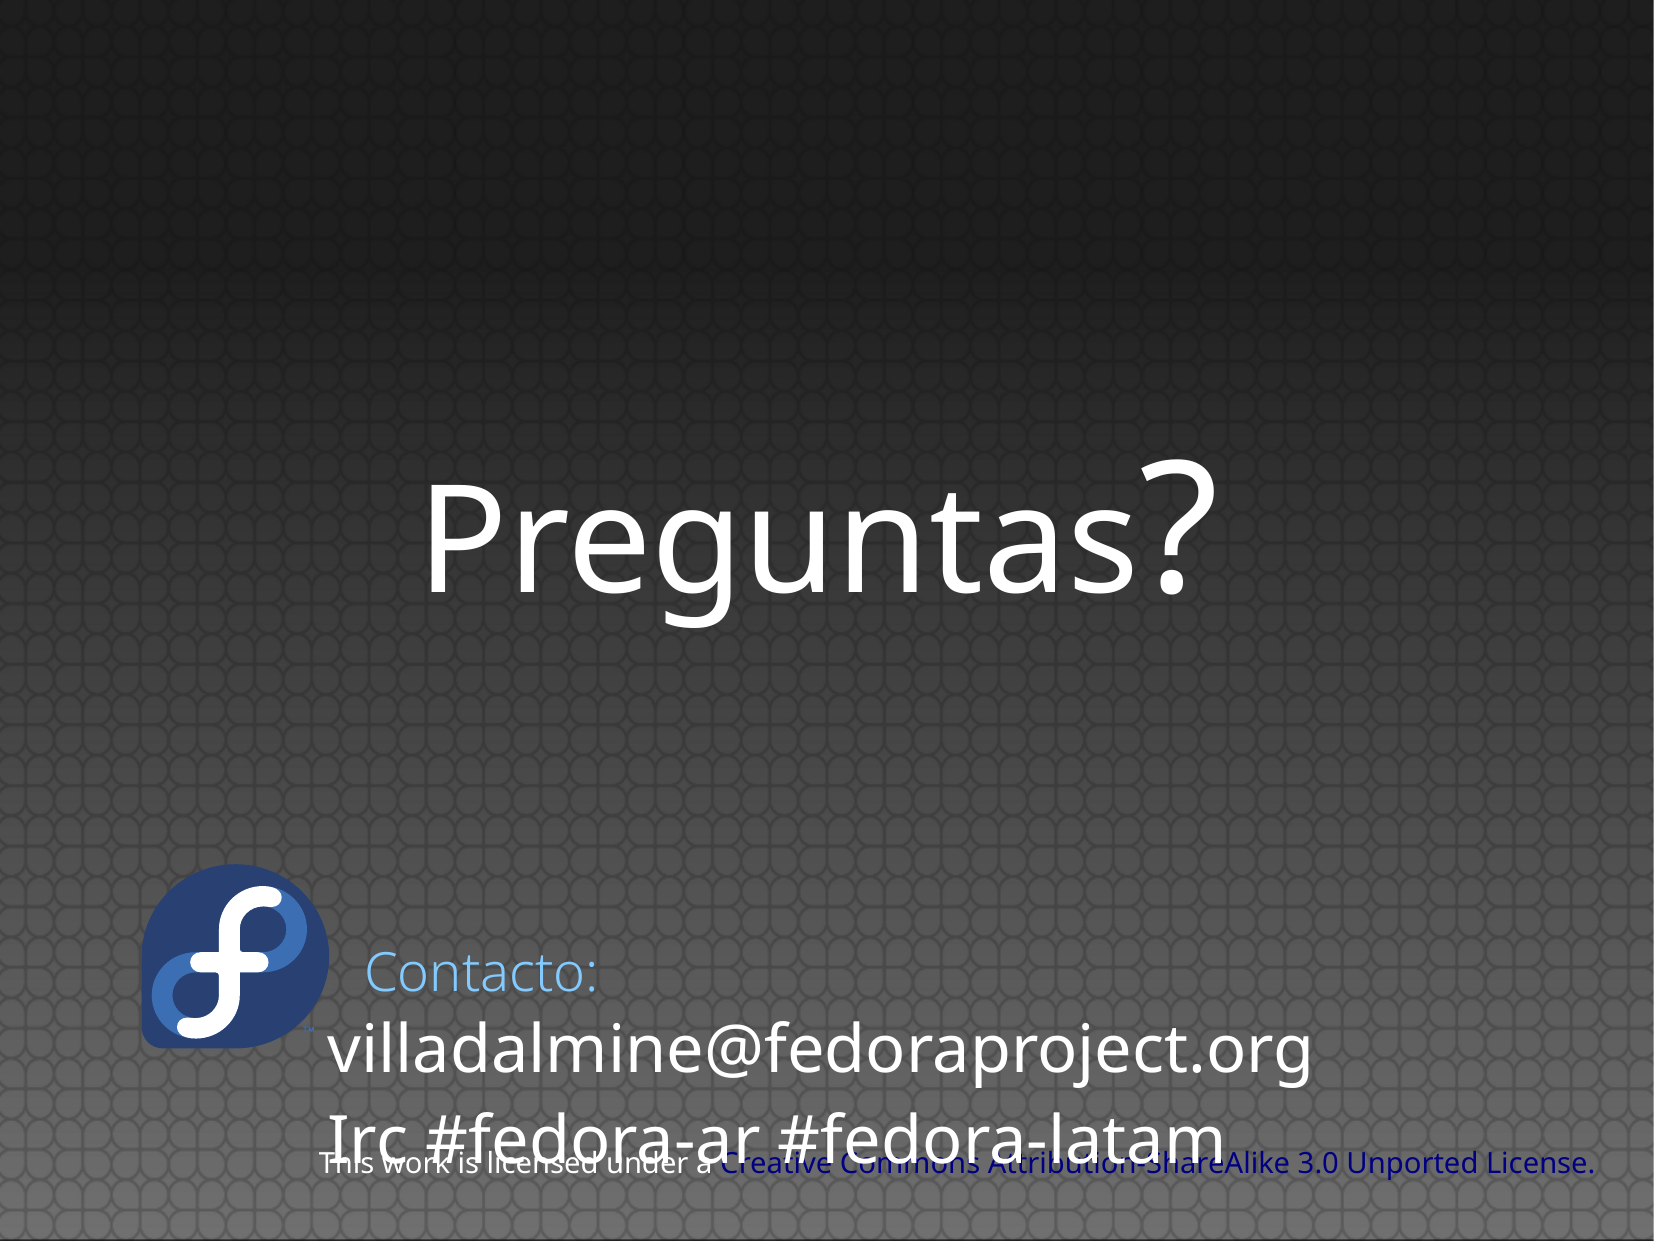

# Preguntas?
Contacto:
villadalmine@fedoraproject.org
Irc #fedora-ar #fedora-latam
This work is licensed under a Creative Commons Attribution-ShareAlike 3.0 Unported License.